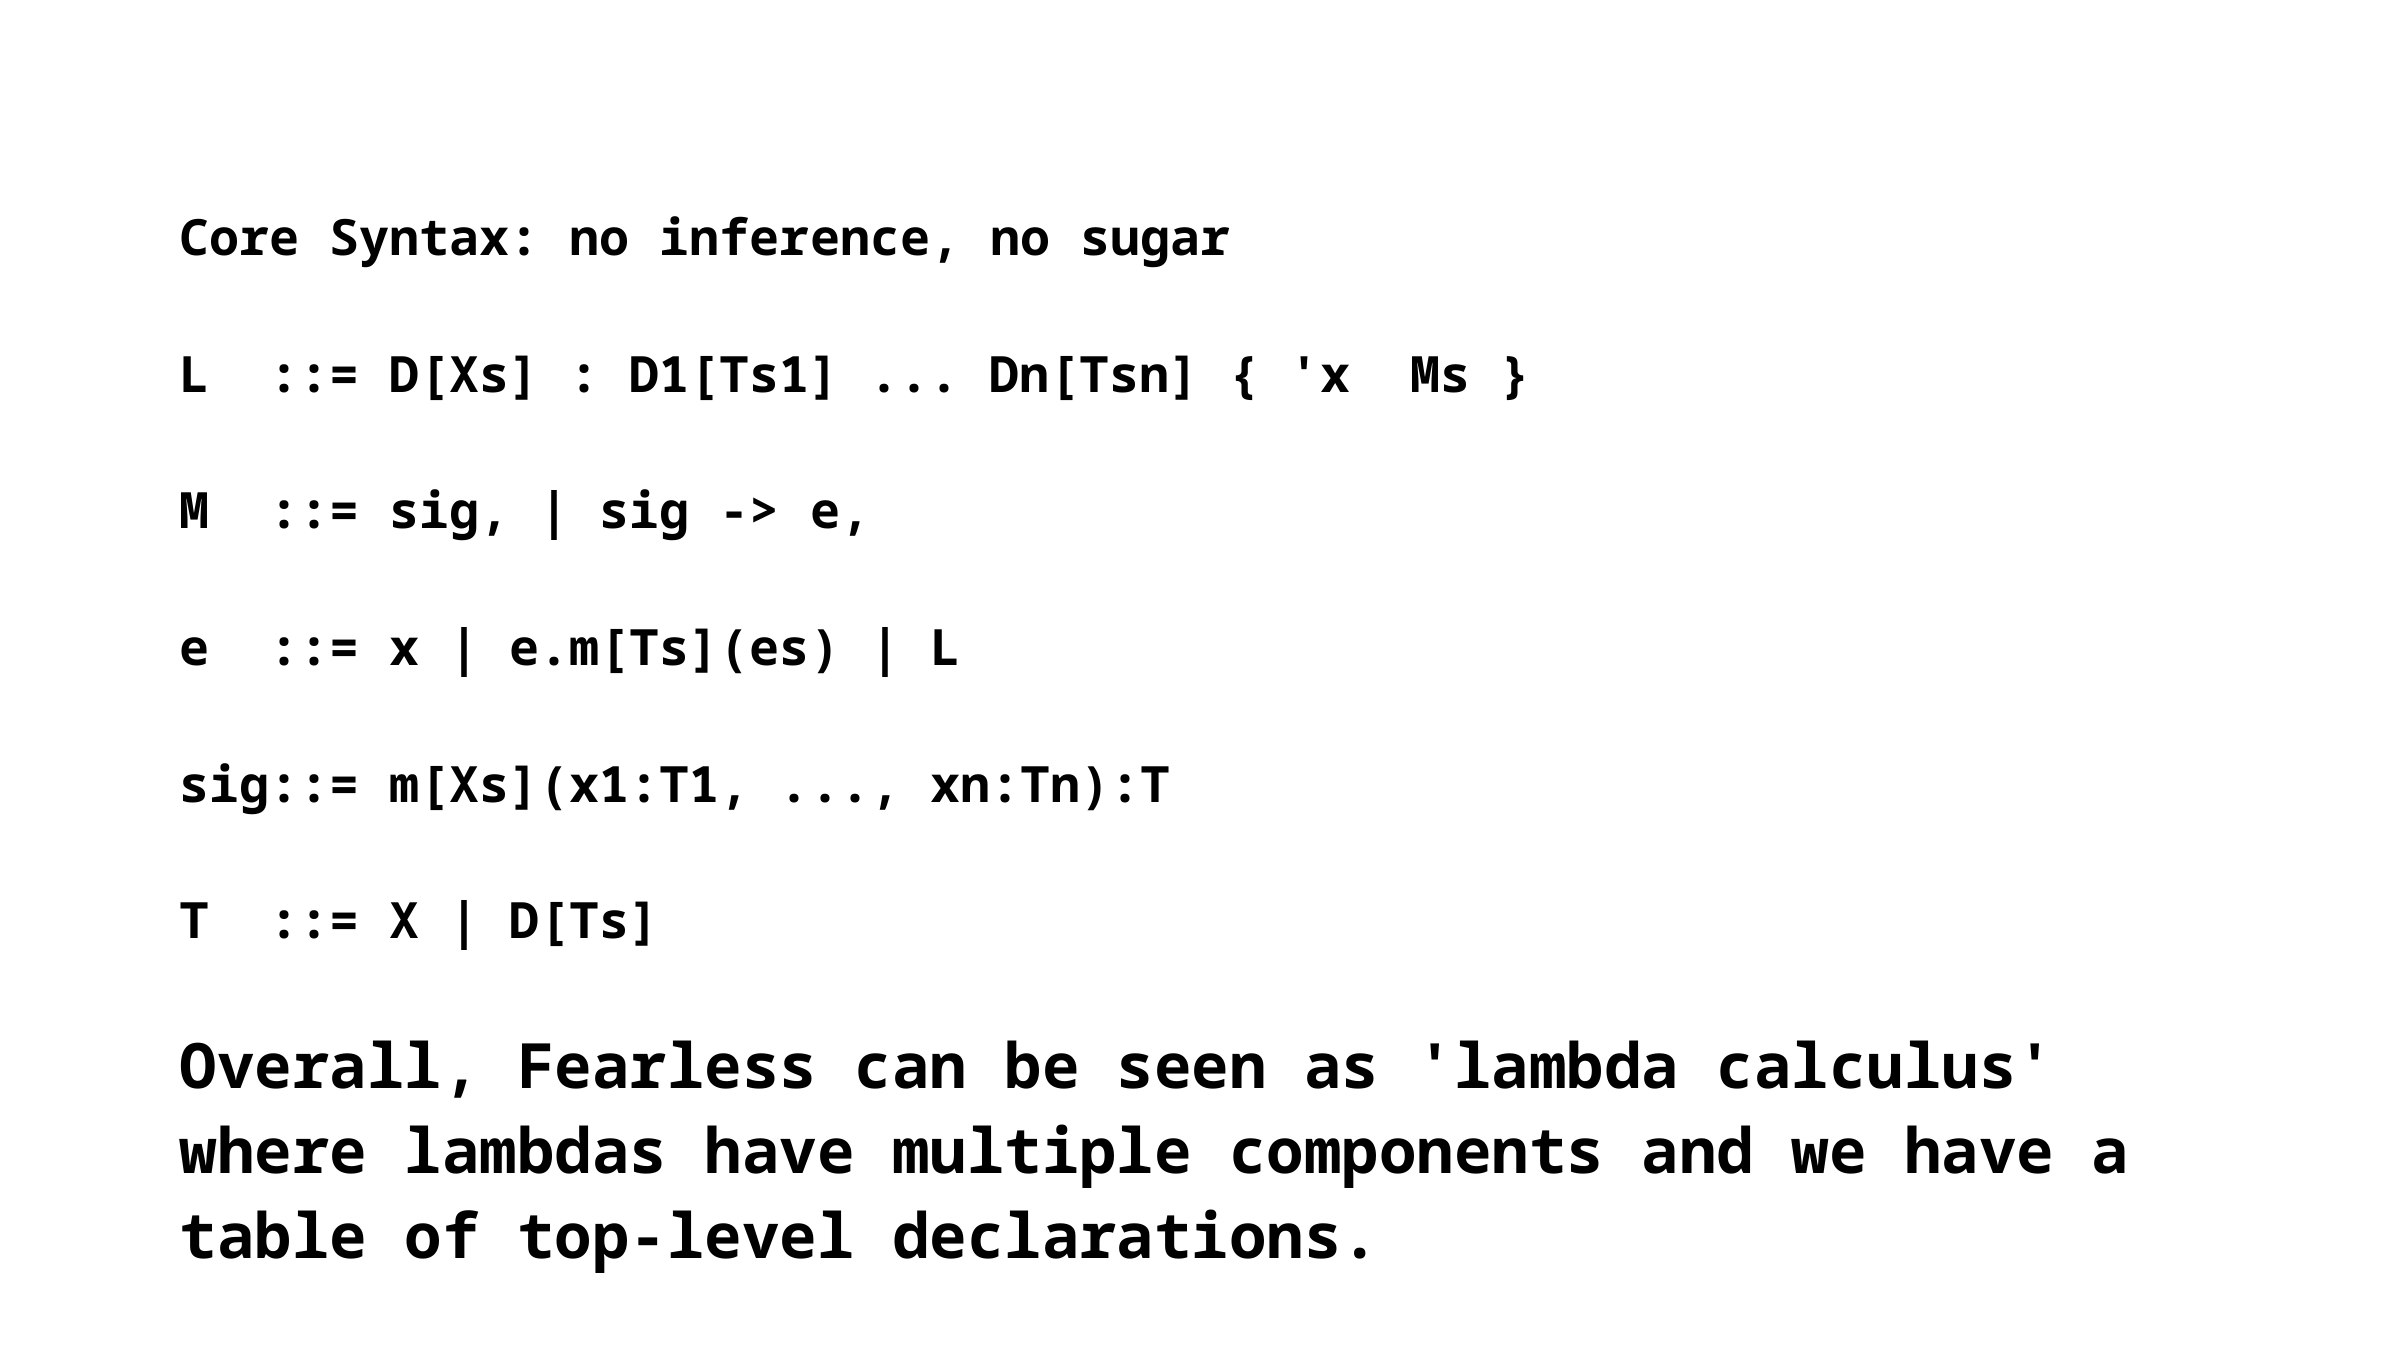

Core Syntax: no inference, no sugar
L ::= D[Xs] : D1[Ts1] ... Dn[Tsn] { 'x Ms }
M ::= sig, | sig -> e,
e ::= x | e.m[Ts](es) | L
sig::= m[Xs](x1:T1, ..., xn:Tn):T
T ::= X | D[Ts]
Overall, Fearless can be seen as 'lambda calculus' where lambdas have multiple components and we have a table of top-level declarations.